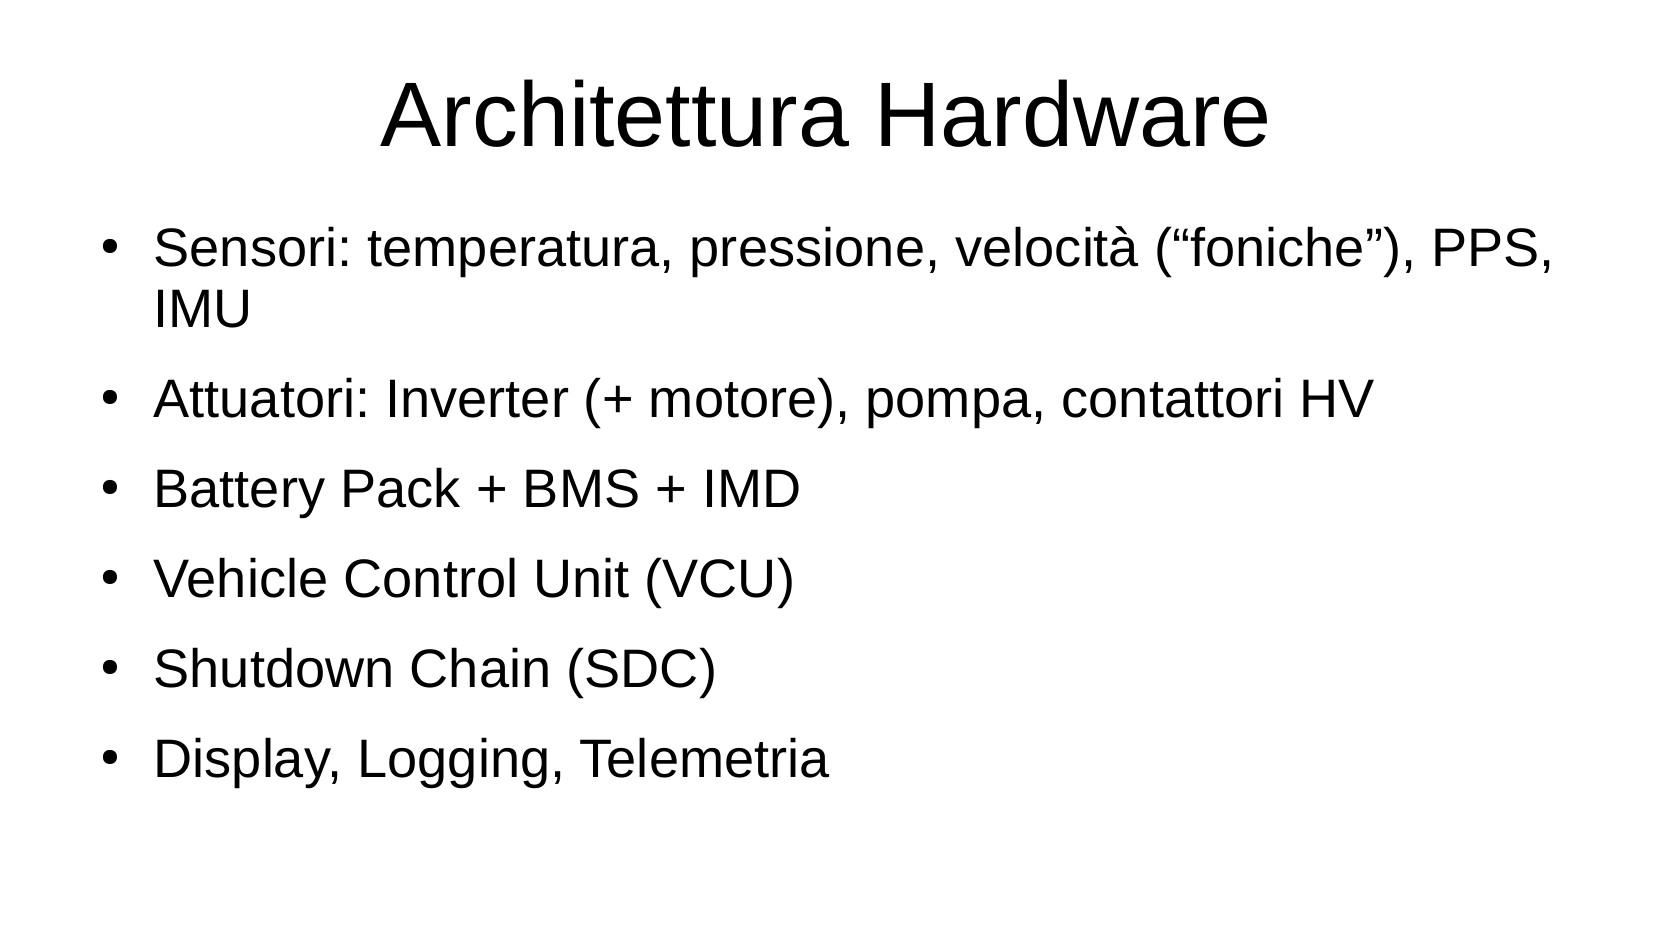

# Architettura Hardware
Sensori: temperatura, pressione, velocità (“foniche”), PPS, IMU
Attuatori: Inverter (+ motore), pompa, contattori HV
Battery Pack + BMS + IMD
Vehicle Control Unit (VCU)
Shutdown Chain (SDC)
Display, Logging, Telemetria